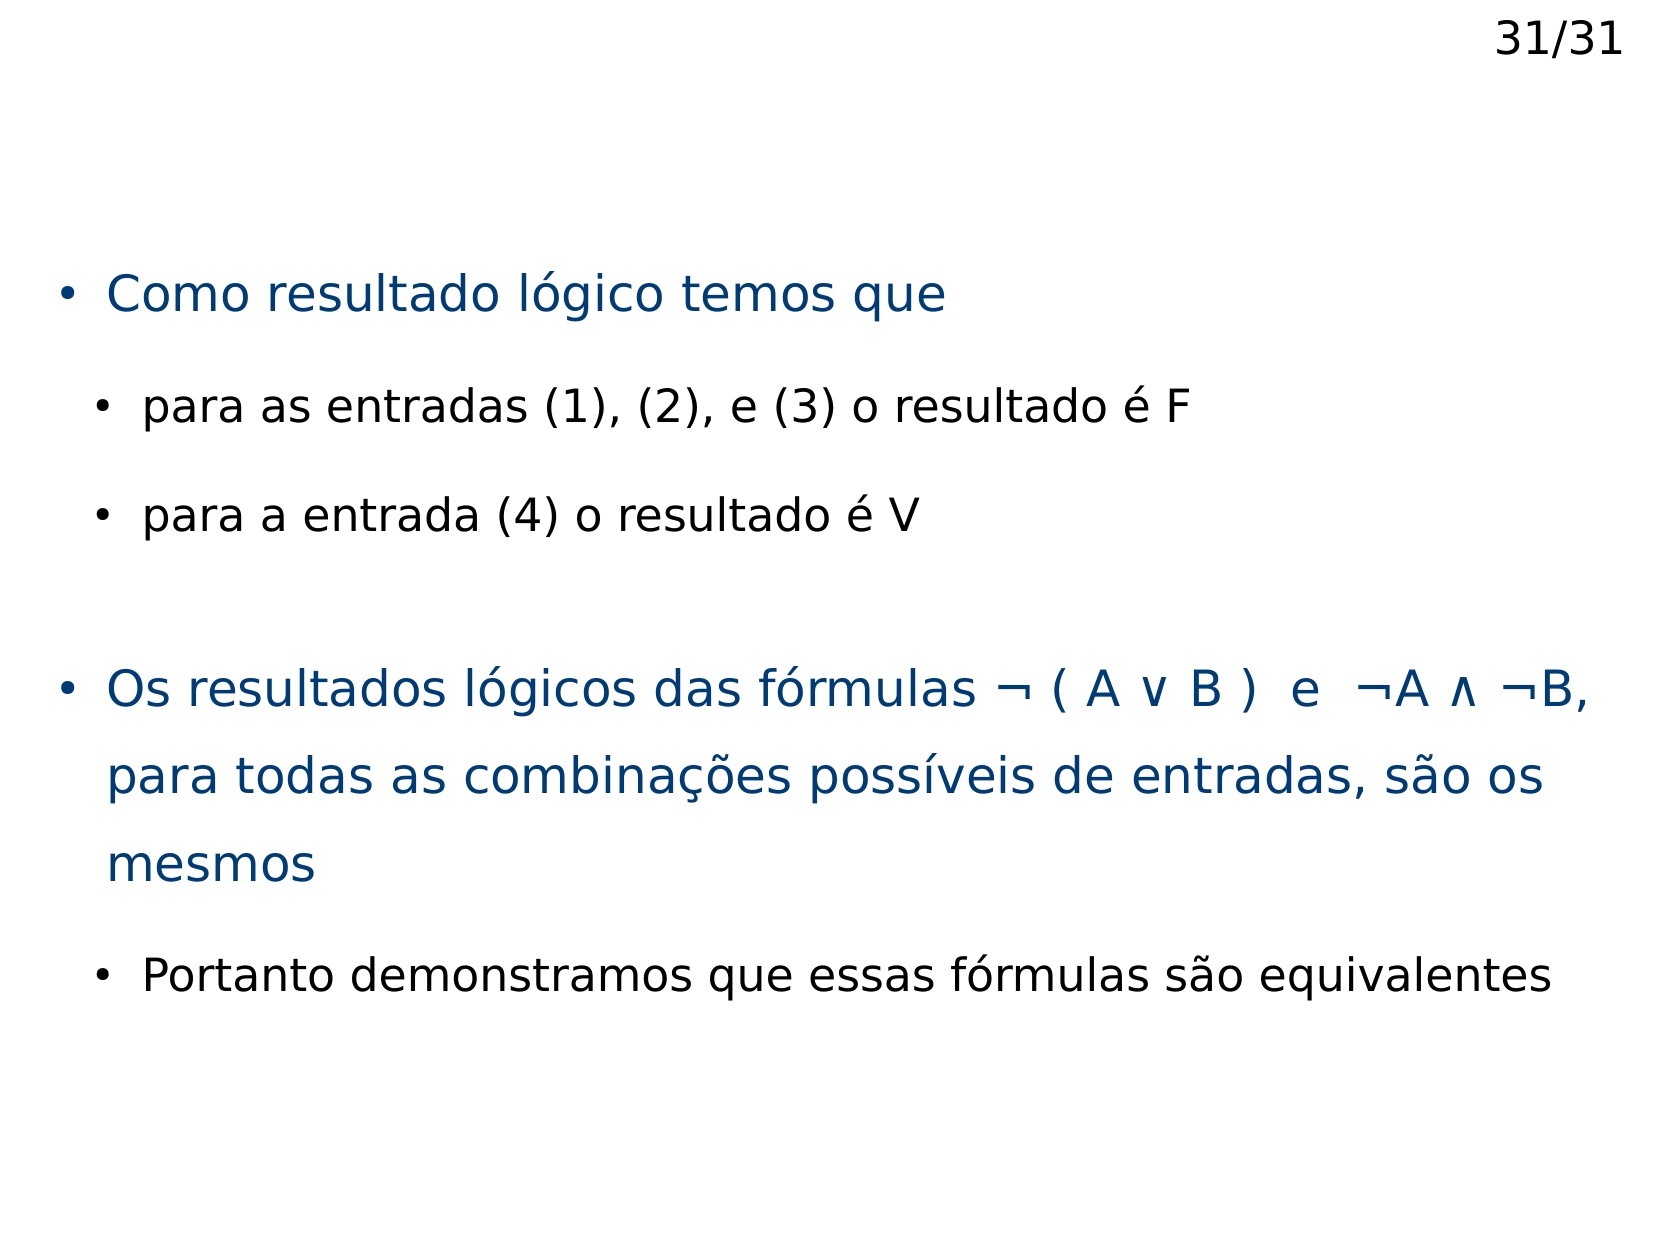

31
#
Como resultado lógico temos que
para as entradas (1), (2), e (3) o resultado é F
para a entrada (4) o resultado é V
Os resultados lógicos das fórmulas ¬ ( A ∨ B ) e ¬A ∧ ¬B, para todas as combinações possíveis de entradas, são os mesmos
Portanto demonstramos que essas fórmulas são equivalentes